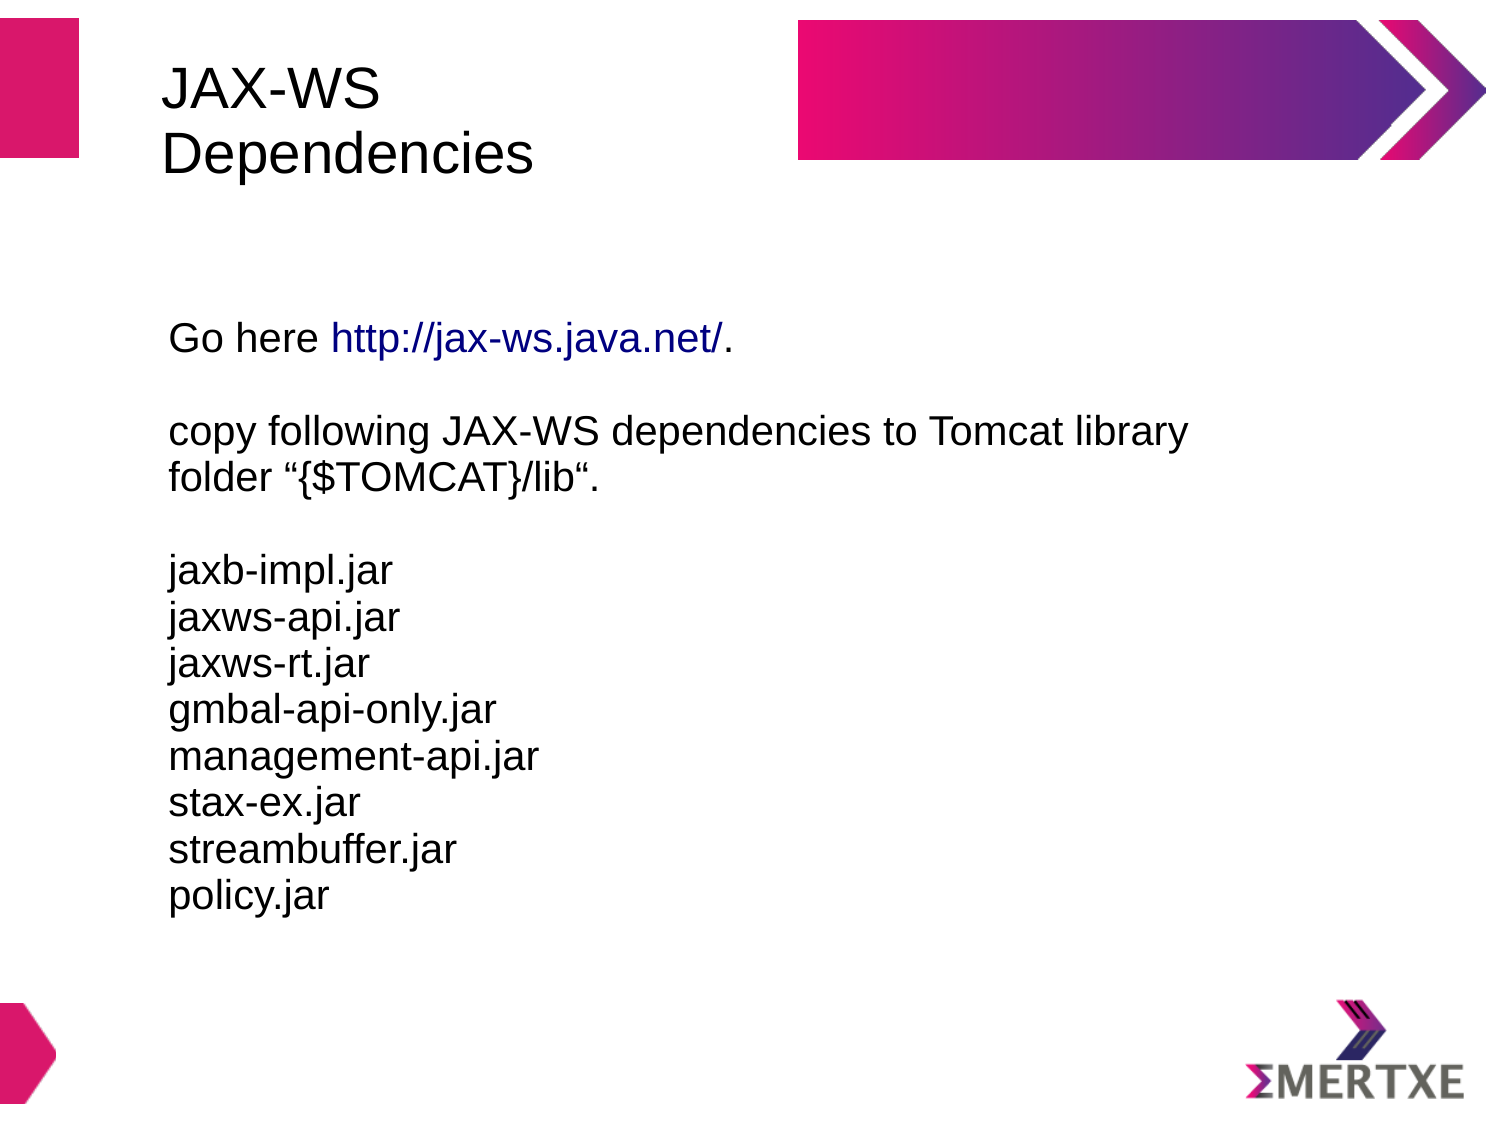

JAX-WS Dependencies
Go here http://jax-ws.java.net/.
copy following JAX-WS dependencies to Tomcat library folder “{$TOMCAT}/lib“.
jaxb-impl.jar
jaxws-api.jar
jaxws-rt.jar
gmbal-api-only.jar
management-api.jar
stax-ex.jar
streambuffer.jar
policy.jar